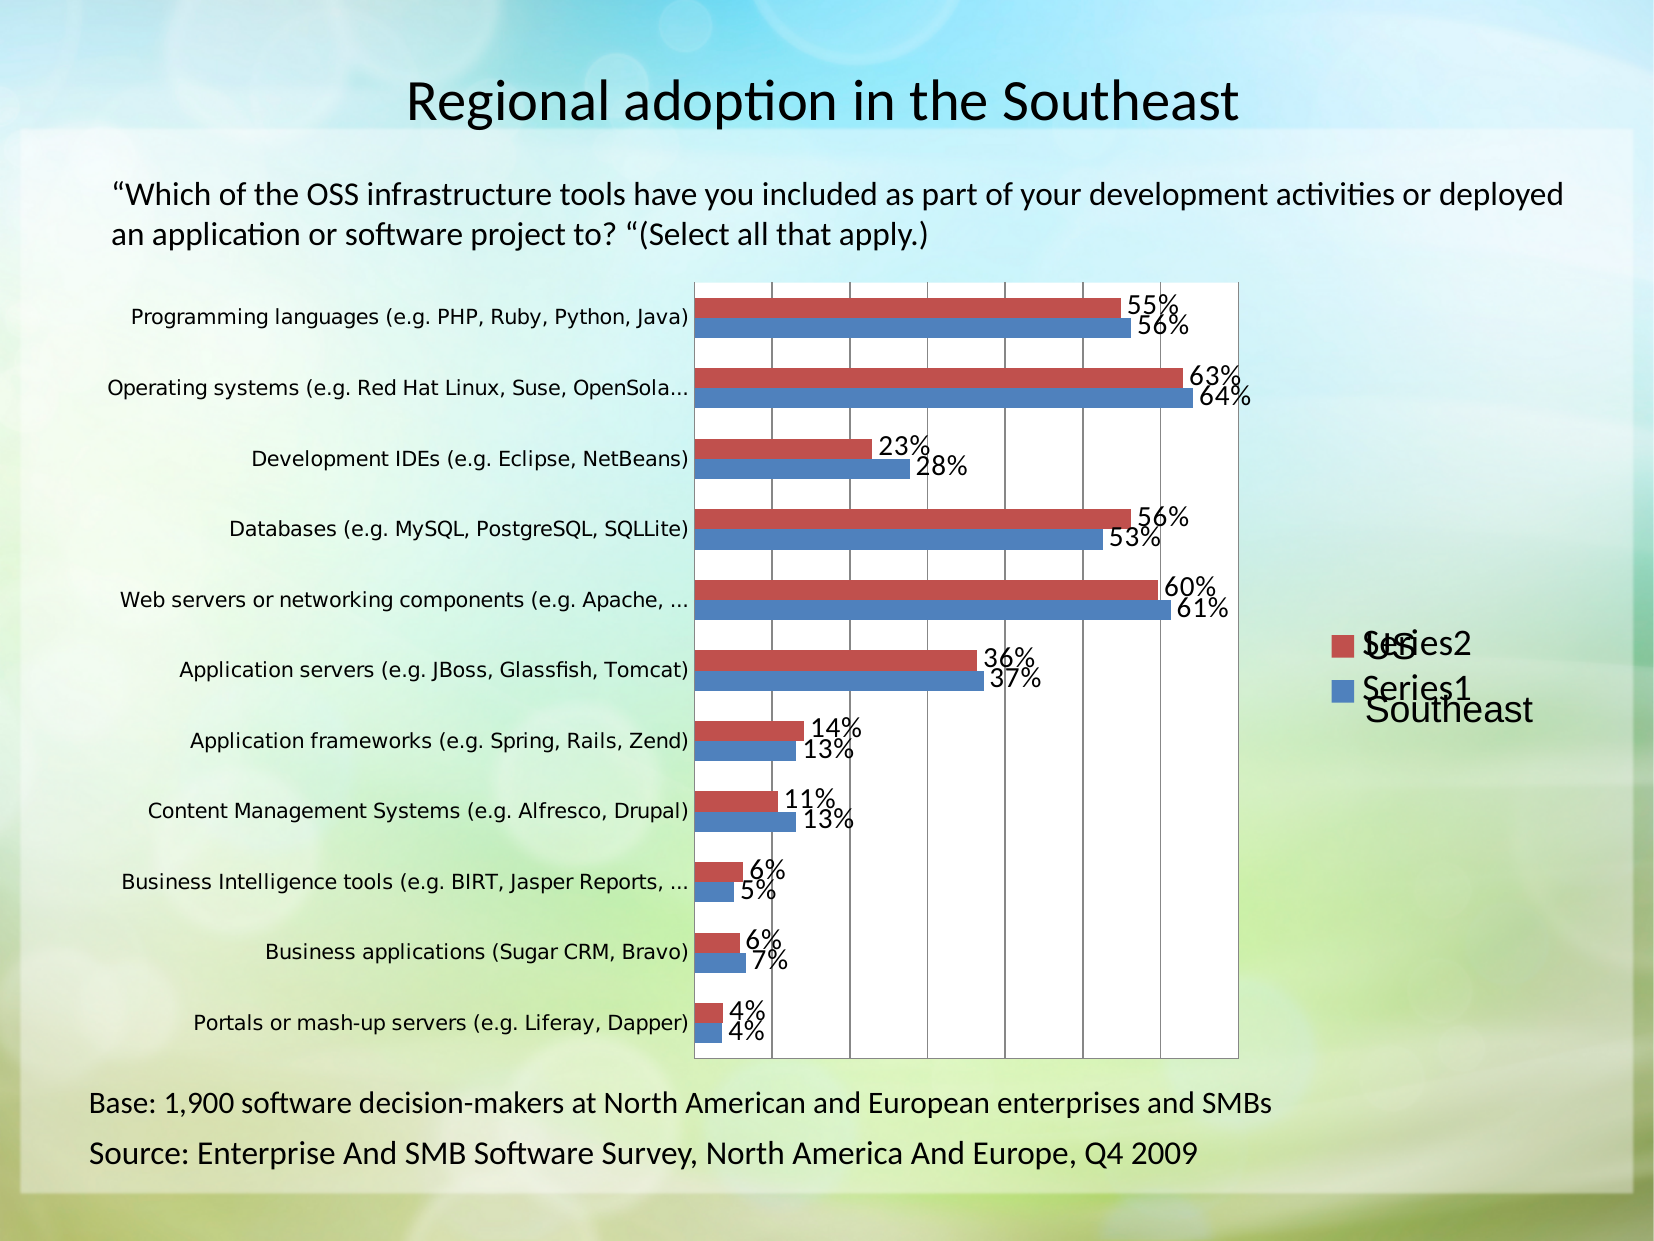

# Regional adoption in the Southeast
“Which of the OSS infrastructure tools have you included as part of your development activities or deployed an application or software project to? “(Select all that apply.)
### Chart
| Category | | |
|---|---|---|
| Portals or mash-up servers (e.g. Liferay, Dapper) | 0.036 | 0.037 |
| Business applications (Sugar CRM, Bravo) | 0.066 | 0.058 |
| Business Intelligence tools (e.g. BIRT, Jasper Reports, Spago) | 0.051 | 0.063 |
| Content Management Systems (e.g. Alfresco, Drupal) | 0.131 | 0.107 |
| Application frameworks (e.g. Spring, Rails, Zend) | 0.131 | 0.141 |
| Application servers (e.g. JBoss, Glassfish, Tomcat) | 0.372 | 0.364 |
| Web servers or networking components (e.g. Apache, Samba, Radius) | 0.613 | 0.597 |
| Databases (e.g. MySQL, PostgreSQL, SQLLite) | 0.526 | 0.562 |
| Development IDEs (e.g. Eclipse, NetBeans) | 0.277 | 0.229 |
| Operating systems (e.g. Red Hat Linux, Suse, OpenSolaris) | 0.642000000000001 | 0.629000000000001 |
| Programming languages (e.g. PHP, Ruby, Python, Java) | 0.562 | 0.549 |US
Southeast
Base: 1,900 software decision-makers at North American and European enterprises and SMBs
Source: Enterprise And SMB Software Survey, North America And Europe, Q4 2009